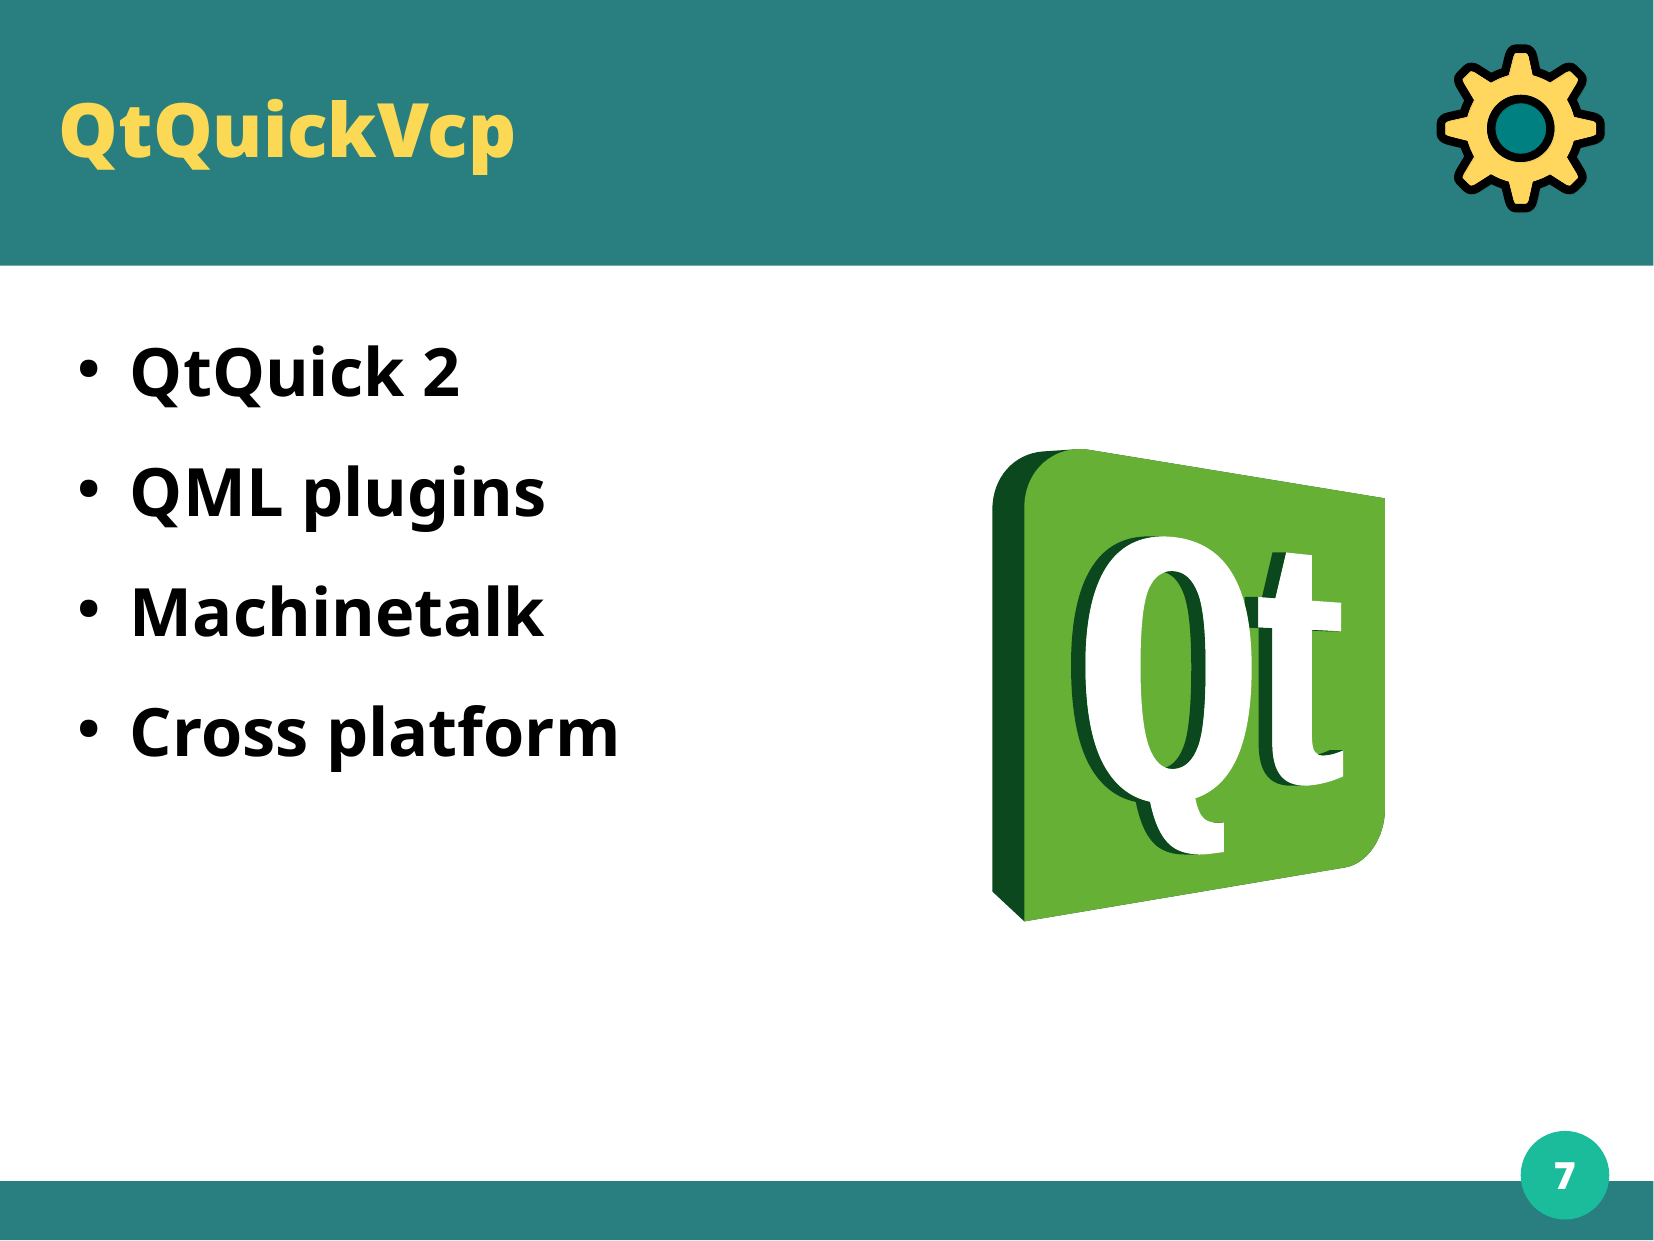

# QtQuickVcp
QtQuick 2
QML plugins
Machinetalk
Cross platform
7